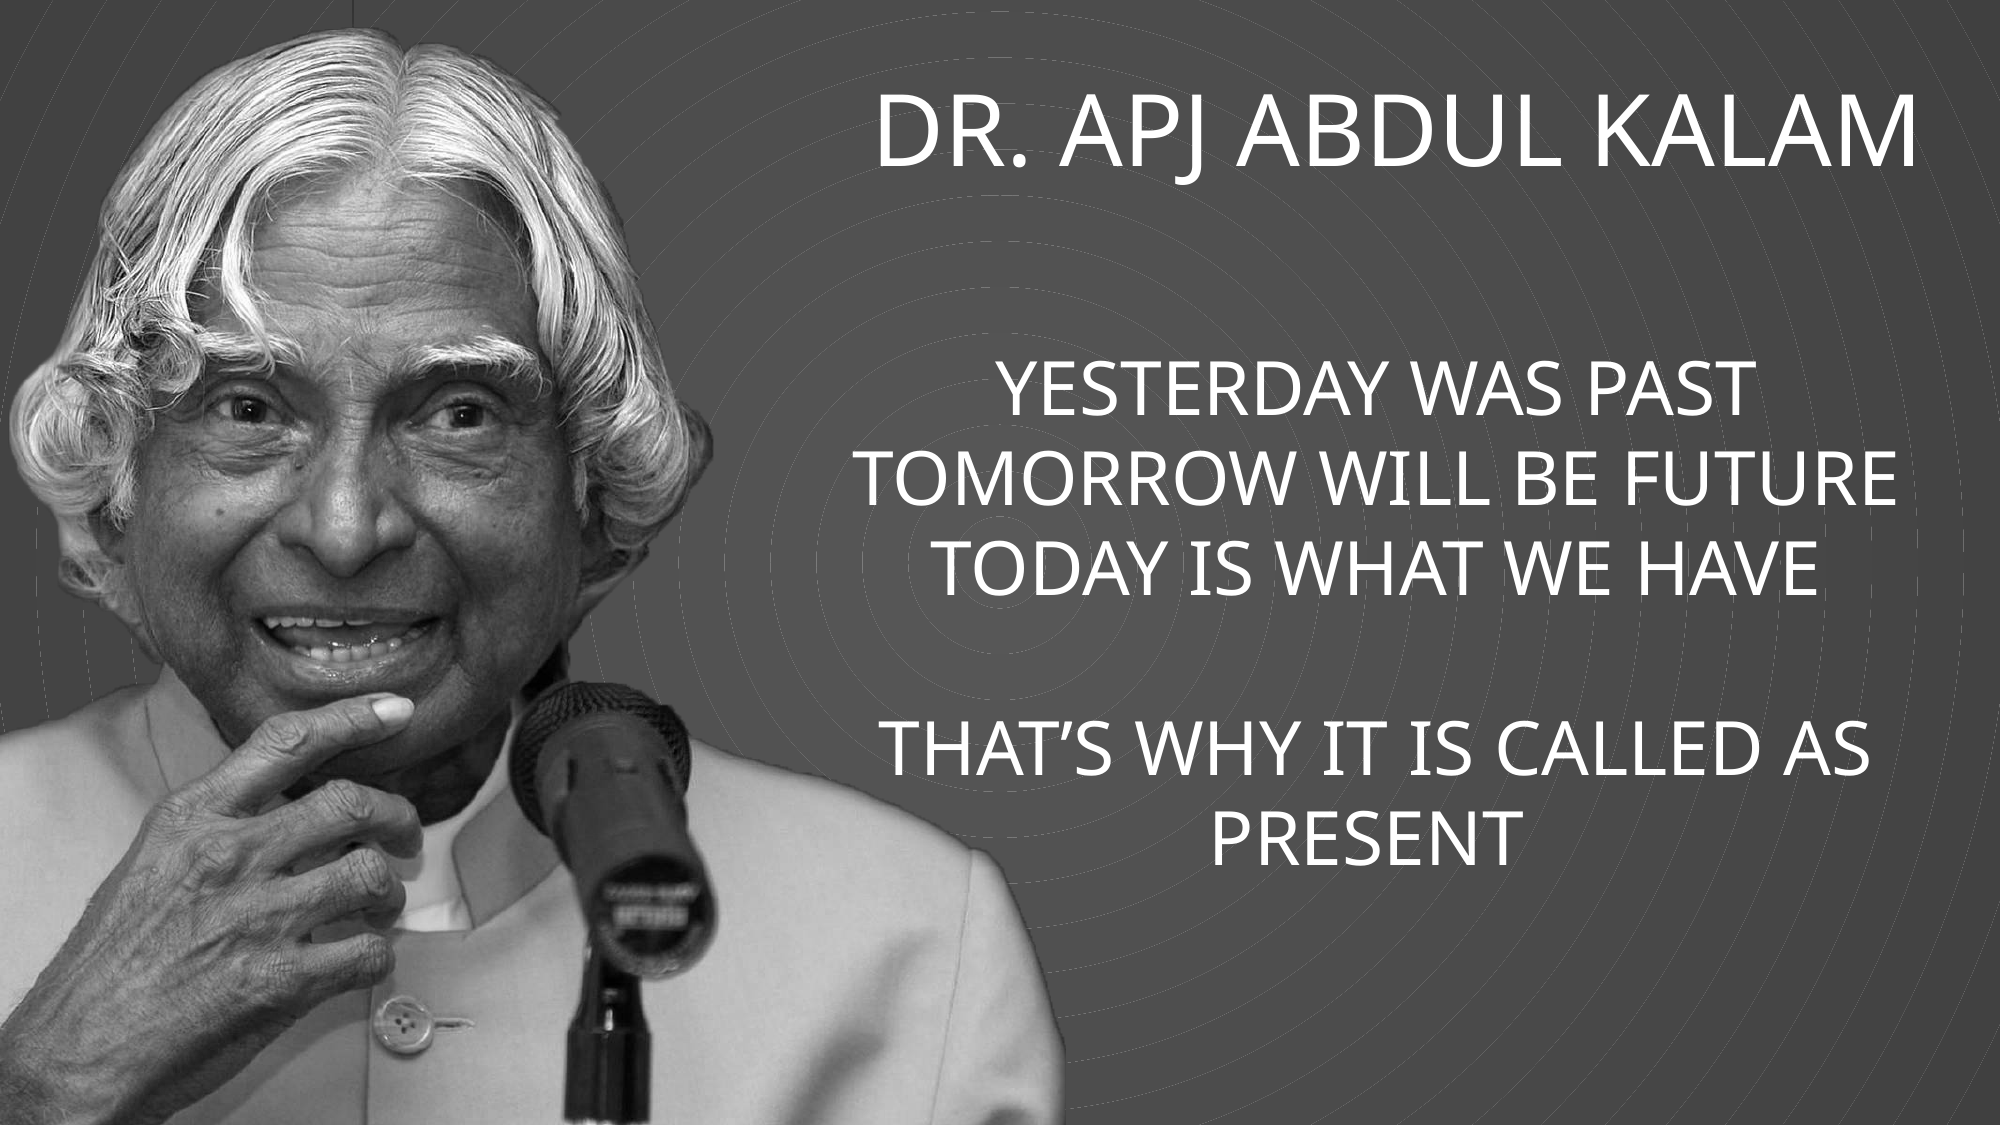

DR. APJ ABDUL KALAM
YESTERDAY WAS PAST
TOMORROW WILL BE FUTURE
TODAY IS WHAT WE HAVE
THAT’S WHY IT IS CALLED AS PRESENT